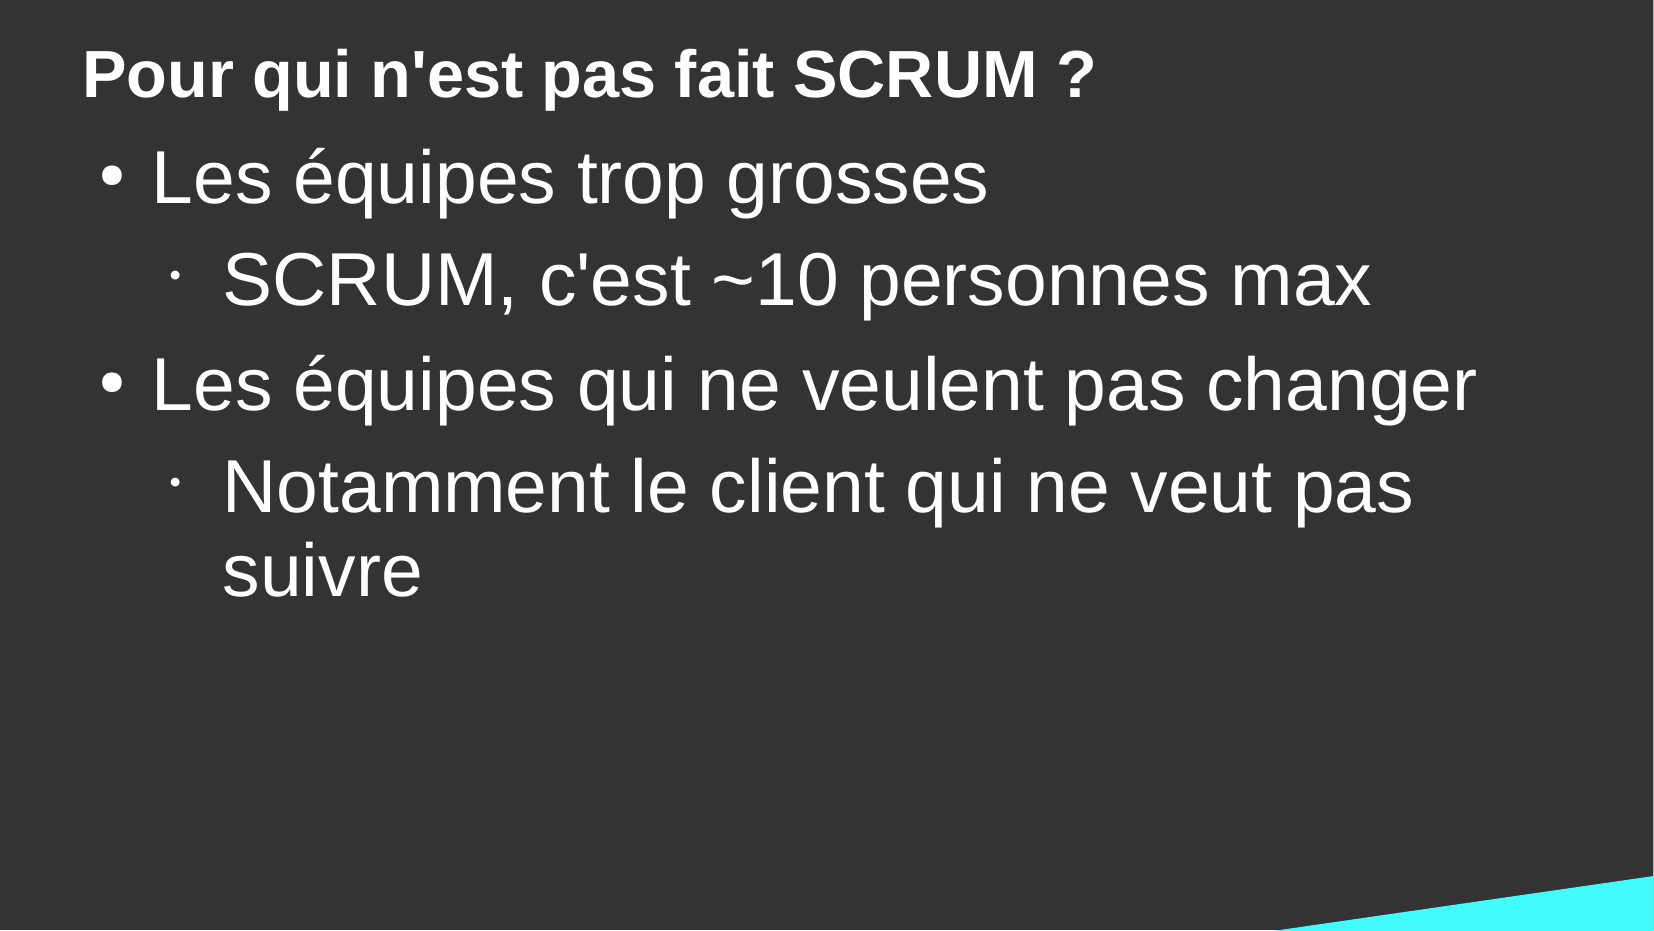

# Pour qui n'est pas fait SCRUM ?
Les équipes trop grosses
SCRUM, c'est ~10 personnes max
Les équipes qui ne veulent pas changer
Notamment le client qui ne veut pas suivre